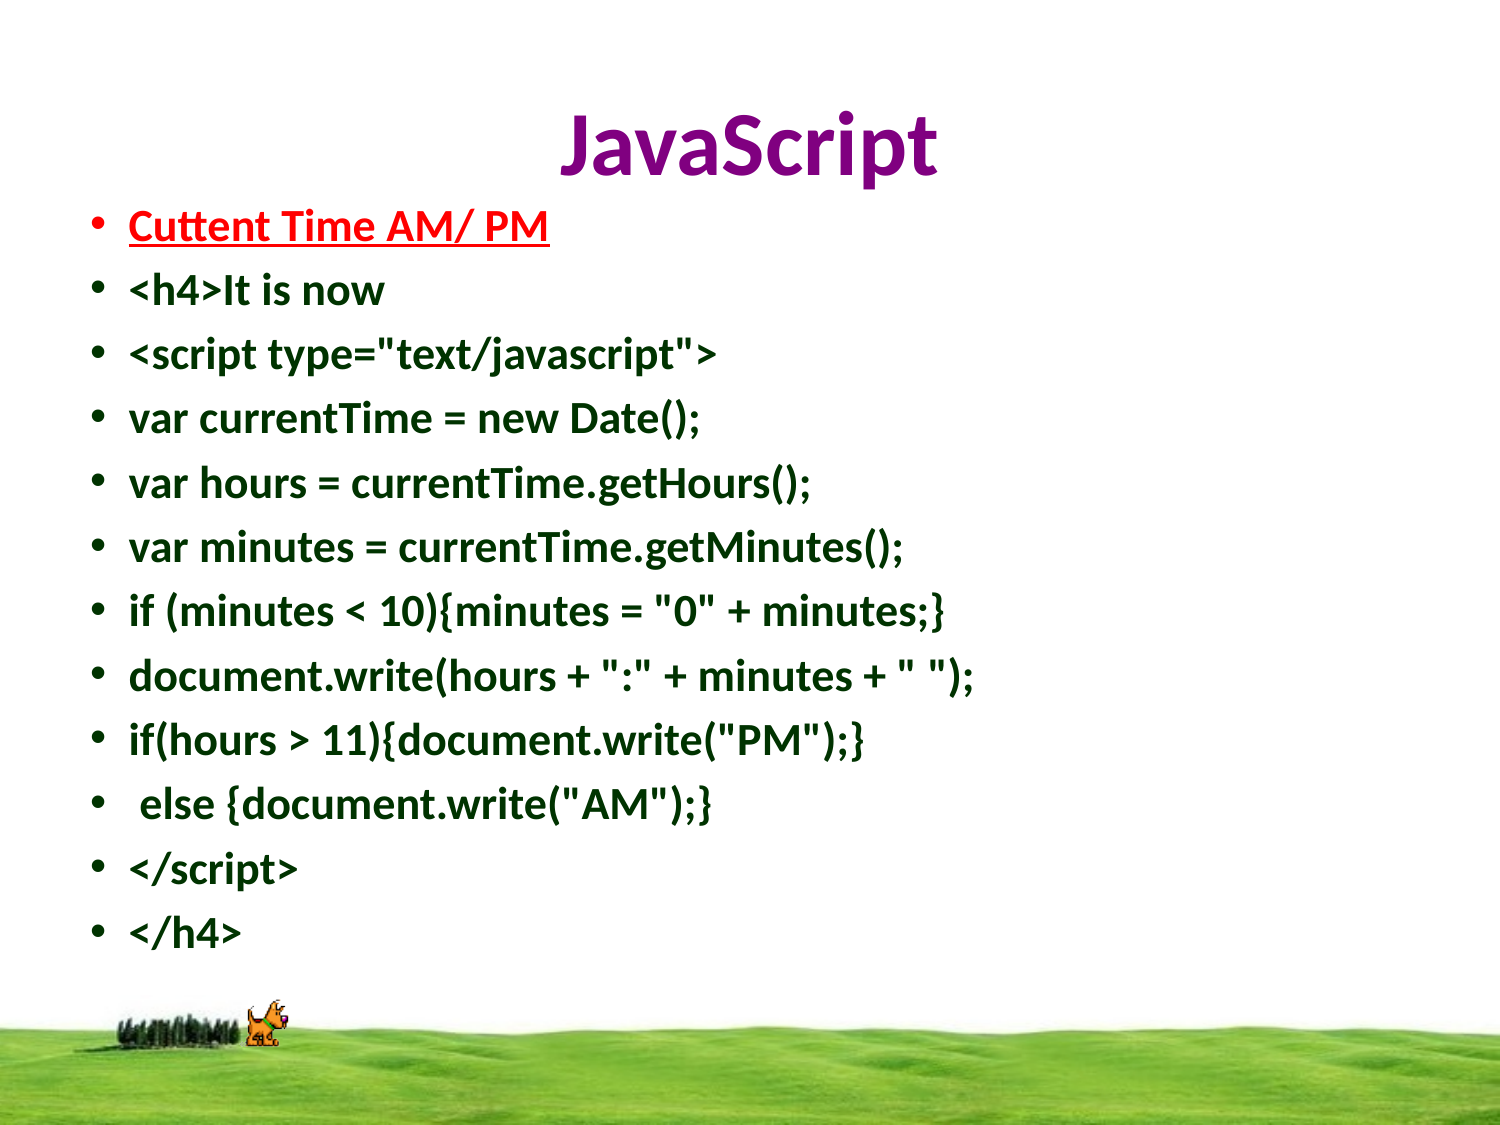

# JavaScript
Cuttent Time AM/ PM
<h4>It is now
<script type="text/javascript">
var currentTime = new Date();
var hours = currentTime.getHours();
var minutes = currentTime.getMinutes();
if (minutes < 10){minutes = "0" + minutes;}
document.write(hours + ":" + minutes + " ");
if(hours > 11){document.write("PM");}
 else {document.write("AM");}
</script>
</h4>